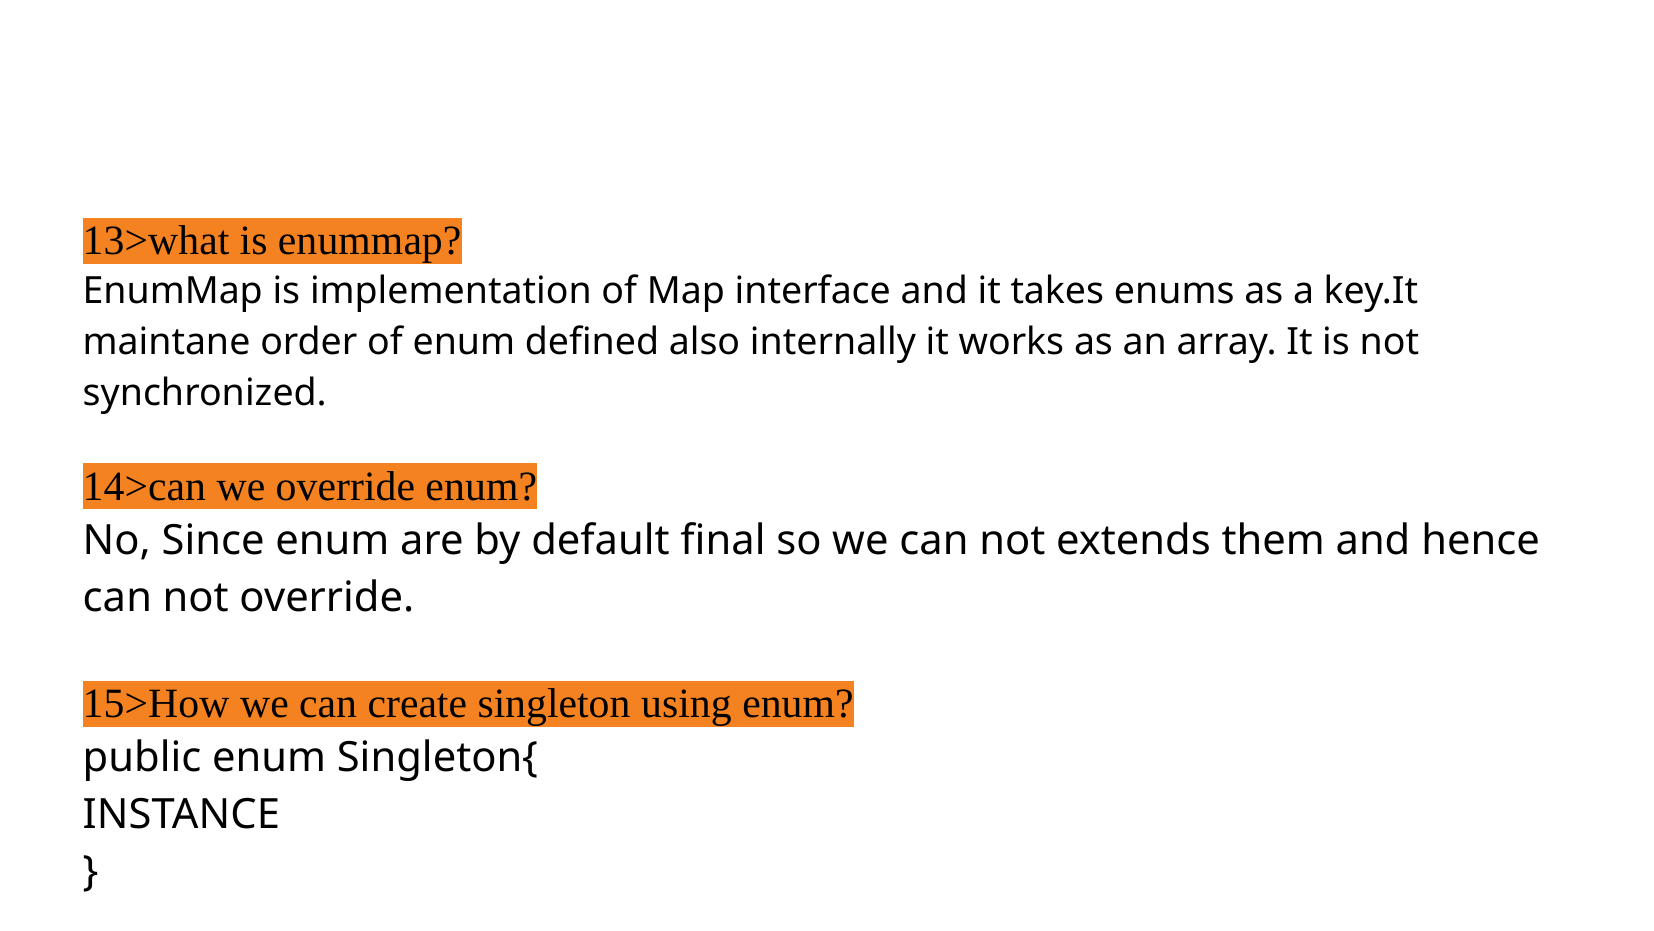

# 13>what is enummap?
EnumMap is implementation of Map interface and it takes enums as a key.It maintane order of enum defined also internally it works as an array. It is not synchronized.
14>can we override enum?
No, Since enum are by default final so we can not extends them and hence can not override.
15>How we can create singleton using enum?
public enum Singleton{
INSTANCE
}